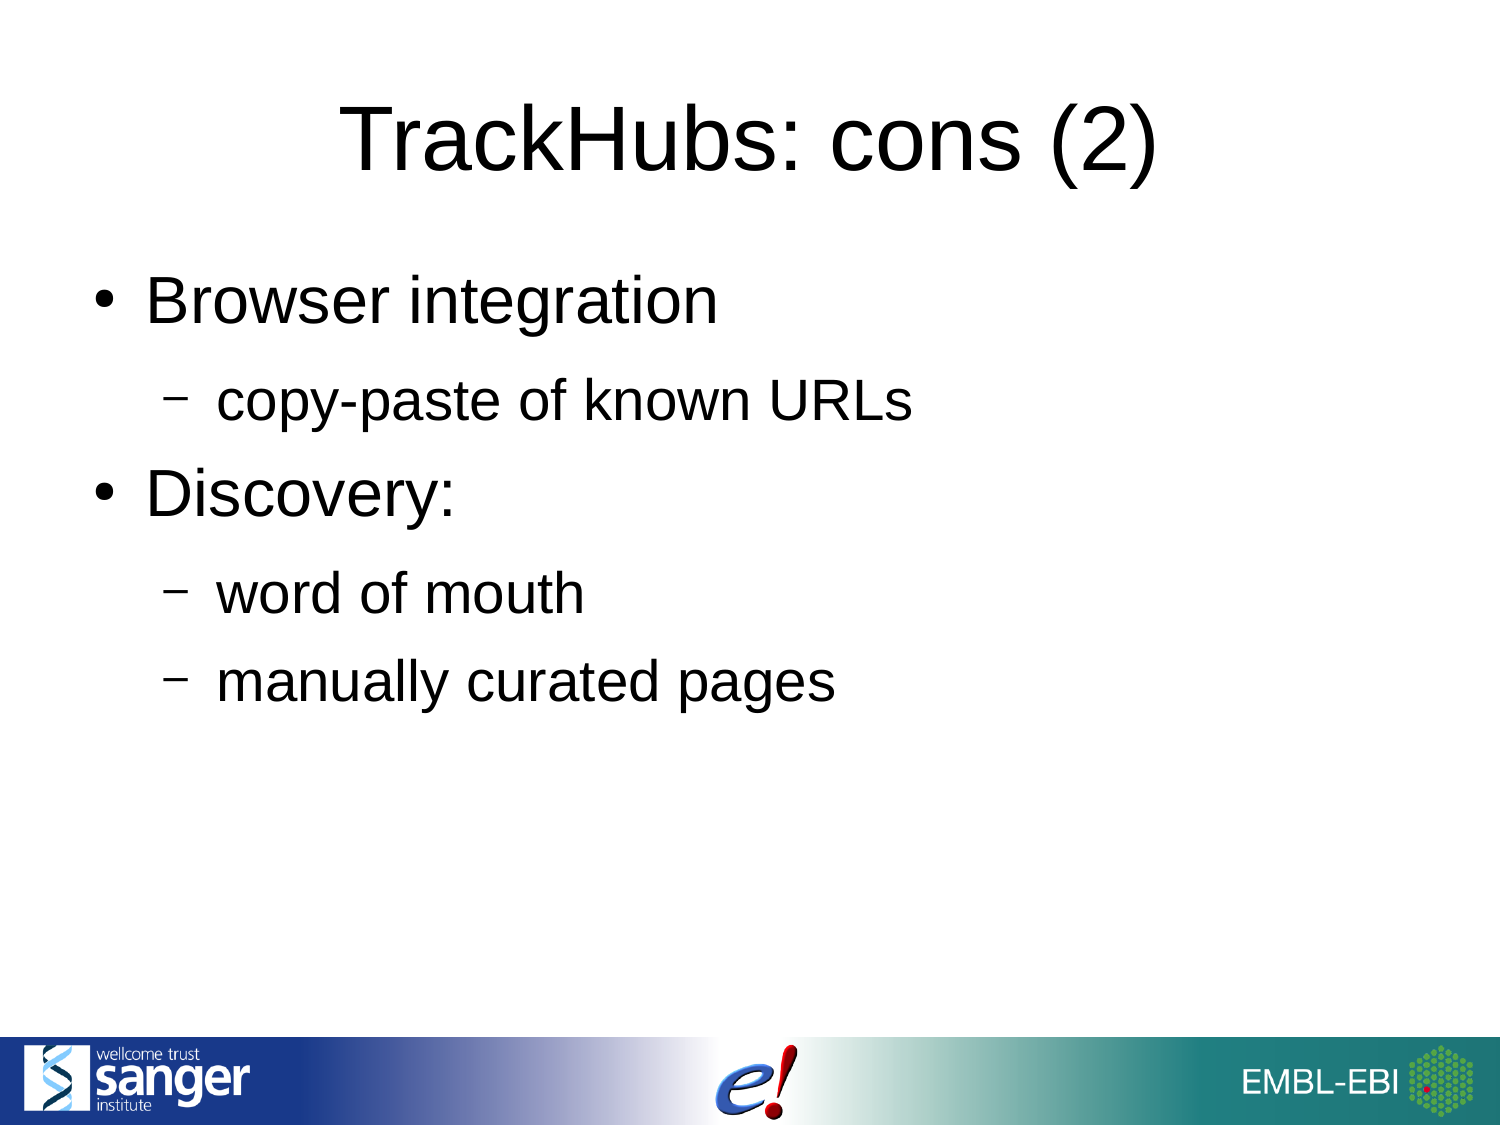

# TrackHubs: cons (2)
Browser integration
copy-paste of known URLs
Discovery:
word of mouth
manually curated pages